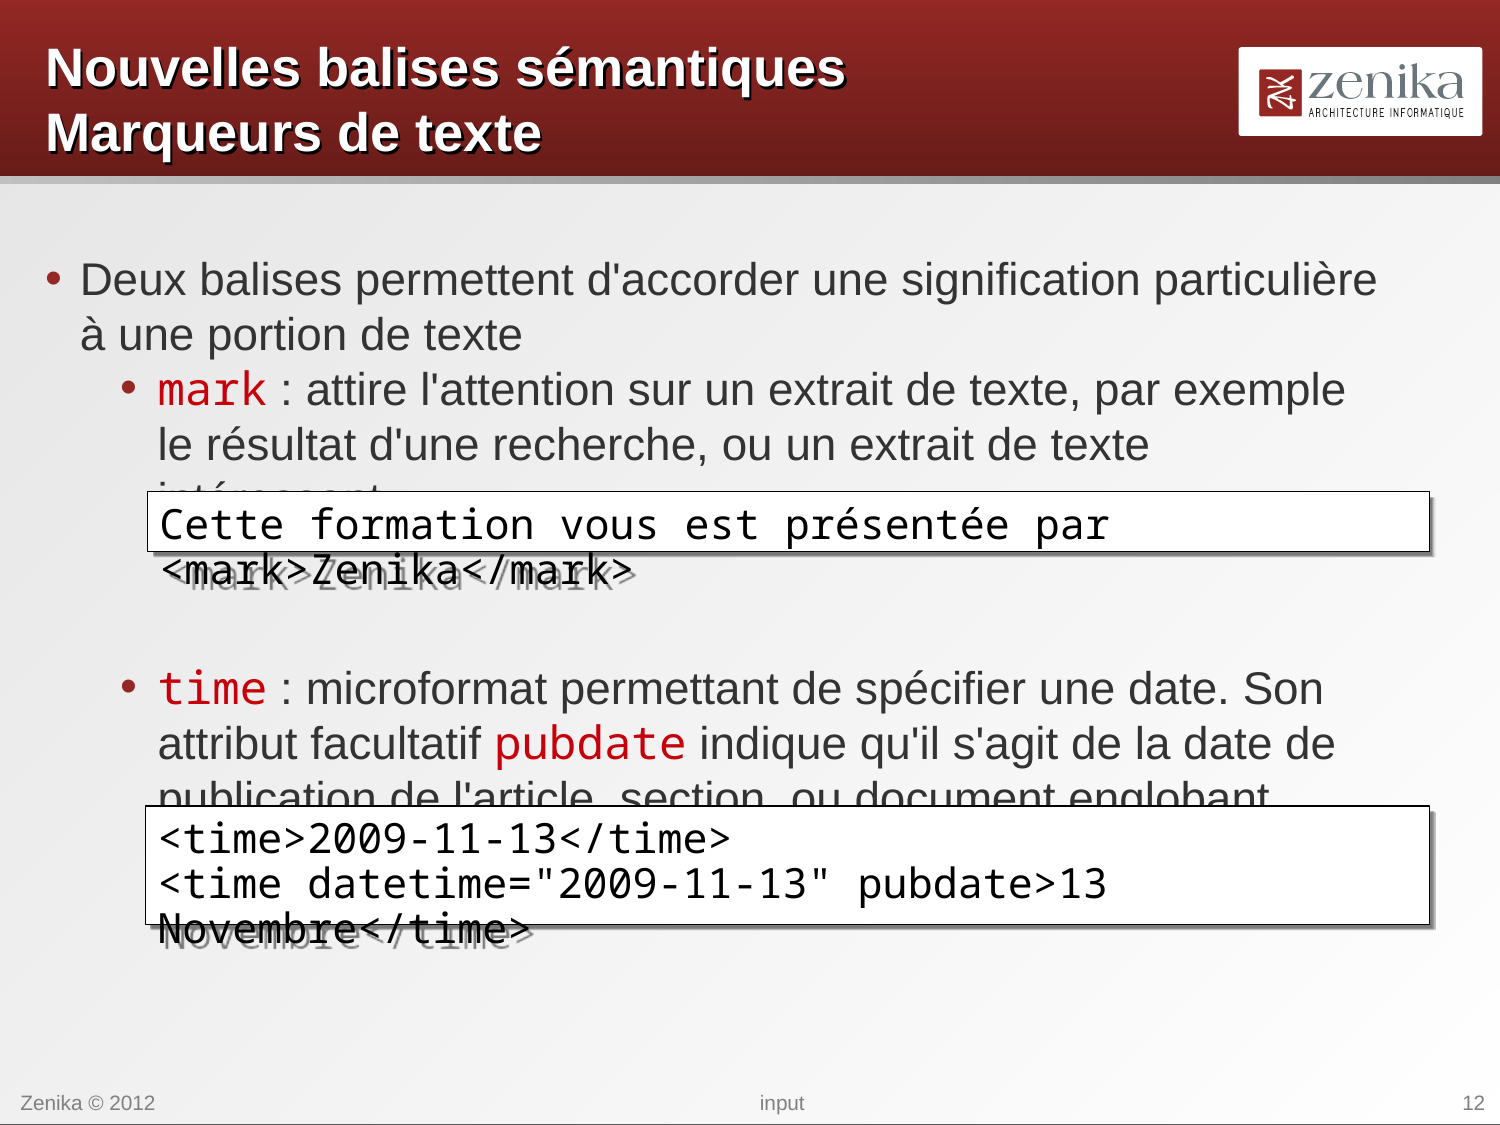

# Nouvelles balises sémantiques Marqueurs de texte
Deux balises permettent d'accorder une signification particulière à une portion de texte
mark : attire l'attention sur un extrait de texte, par exemple le résultat d'une recherche, ou un extrait de texte intéressant
time : microformat permettant de spécifier une date. Son attribut facultatif pubdate indique qu'il s'agit de la date de publication de l'article, section, ou document englobant.
Cette formation vous est présentée par <mark>Zenika</mark>
<time>2009-11-13</time>
<time datetime="2009-11-13" pubdate>13 Novembre</time>